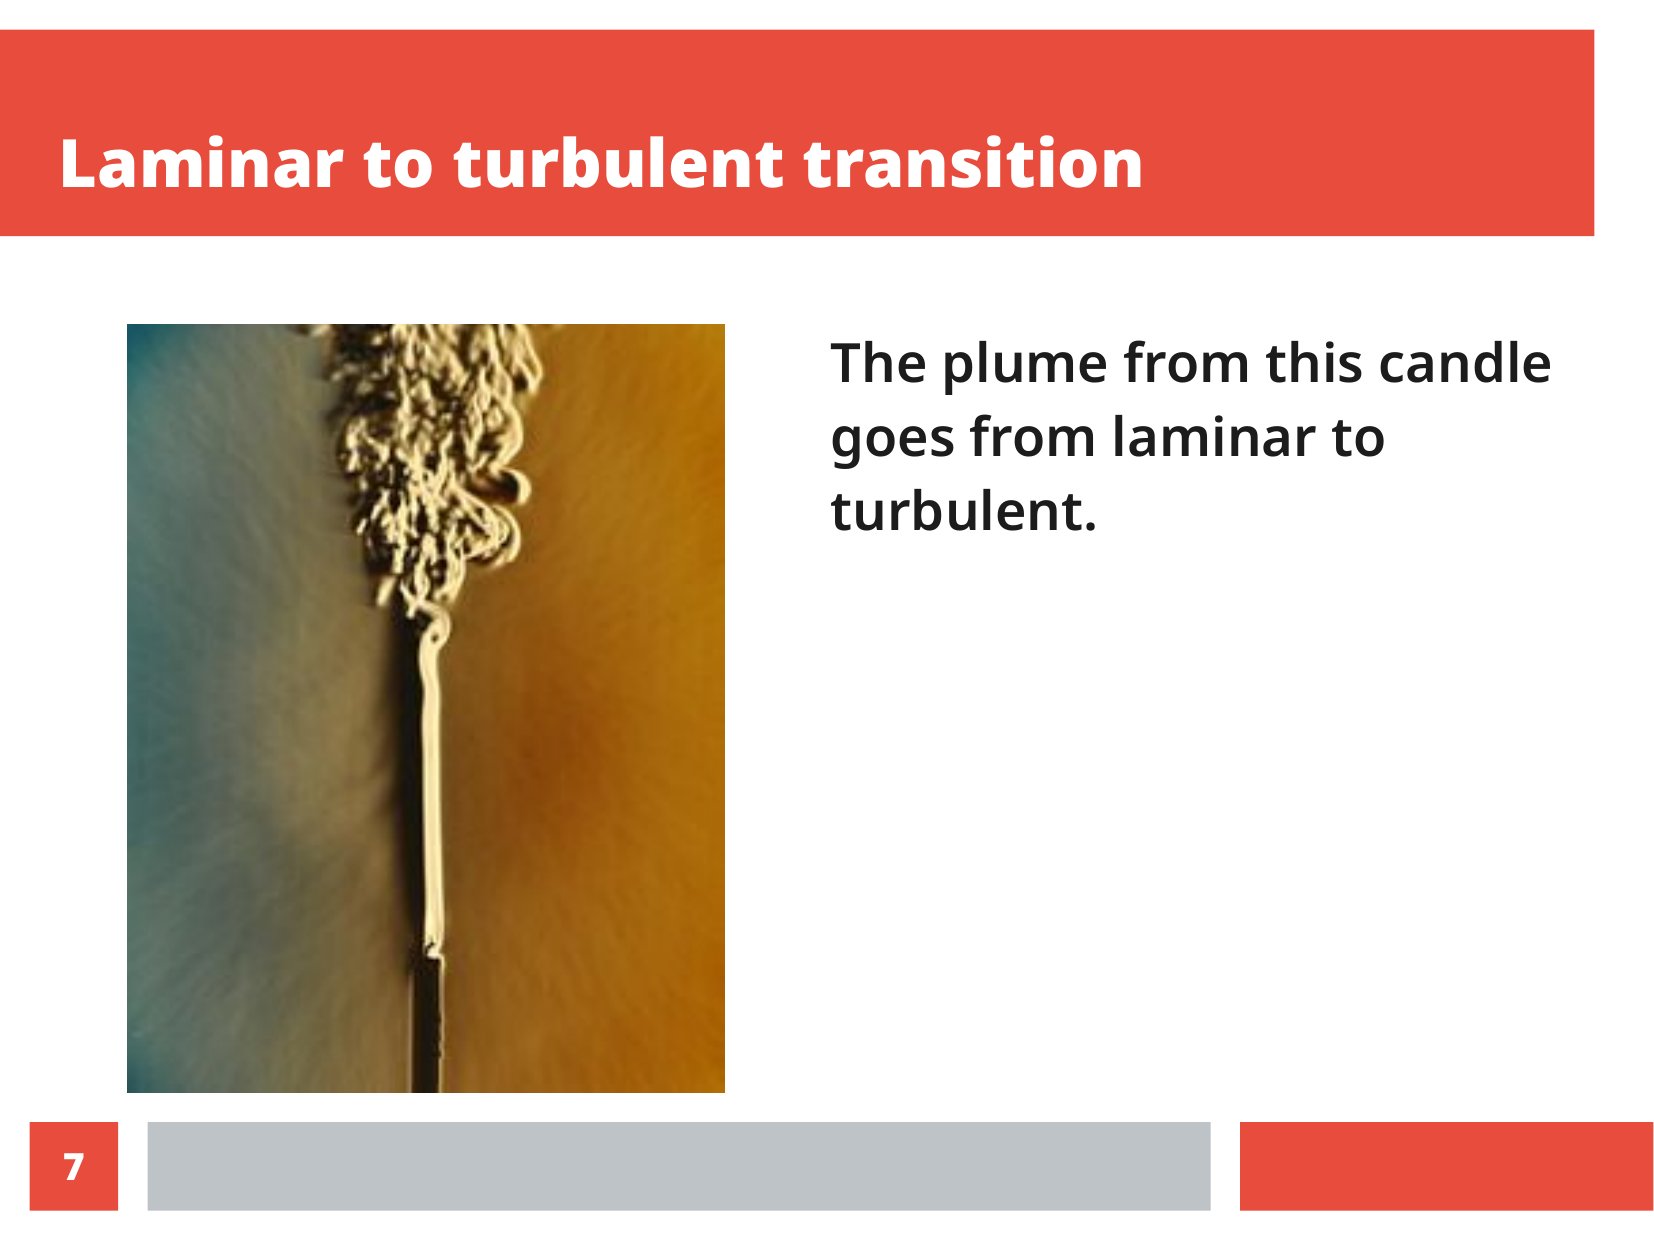

# Laminar to turbulent transition
The plume from this candle goes from laminar to turbulent.
7